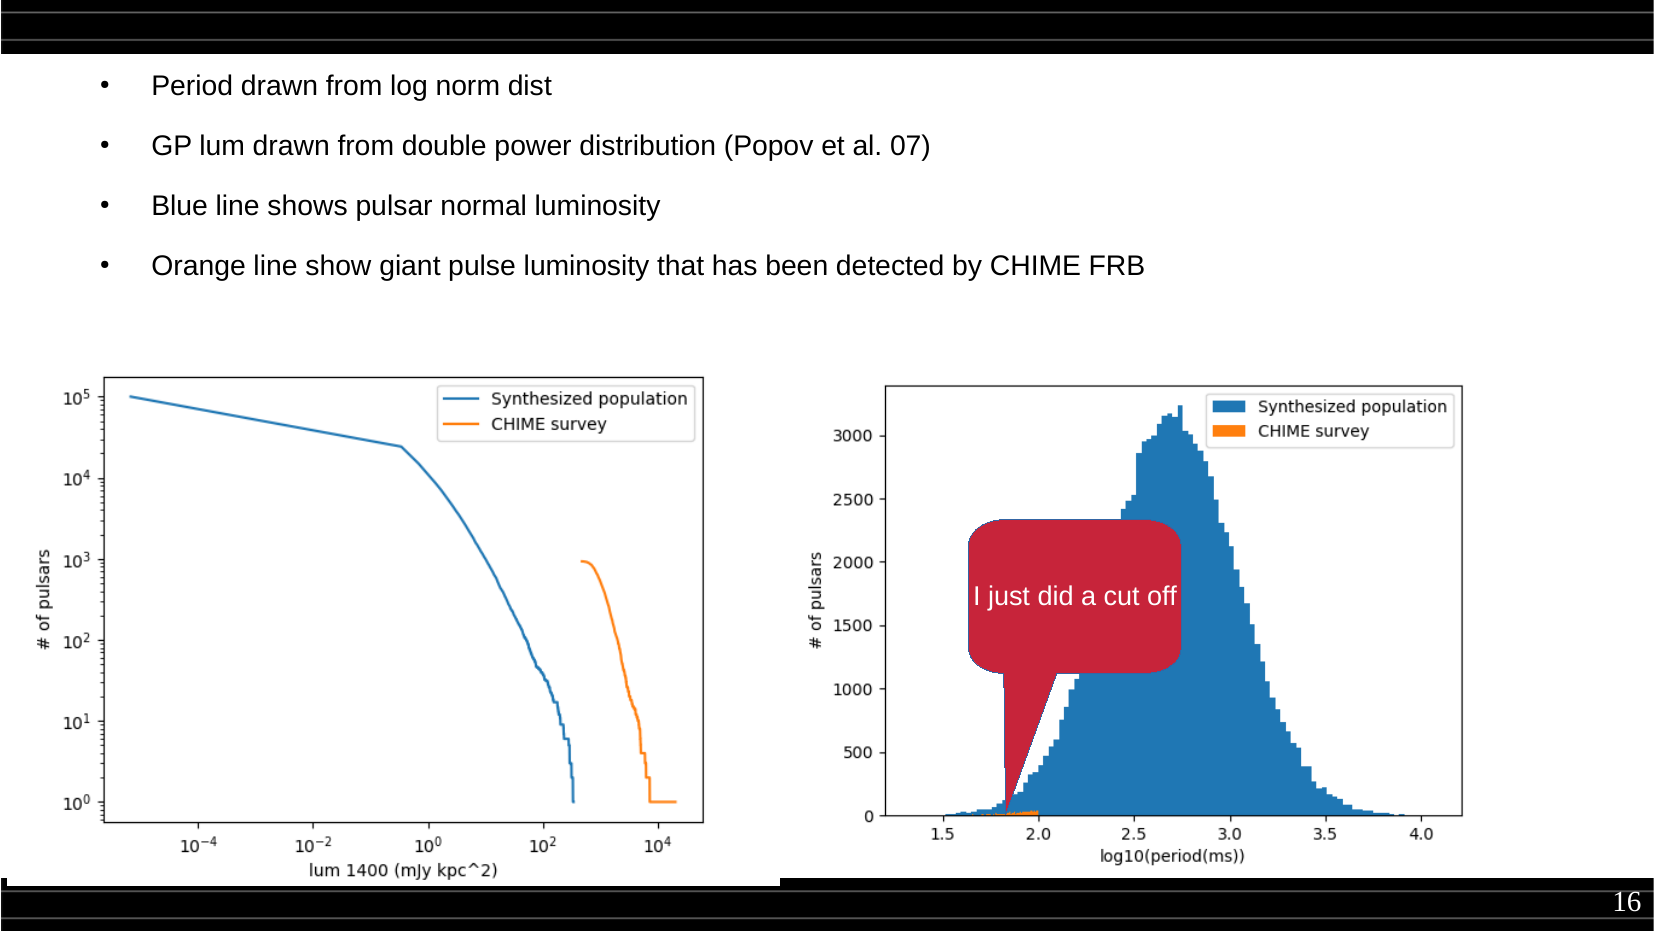

# Period drawn from log norm dist
GP lum drawn from double power distribution (Popov et al. 07)
Blue line shows pulsar normal luminosity
Orange line show giant pulse luminosity that has been detected by CHIME FRB
I just did a cut off